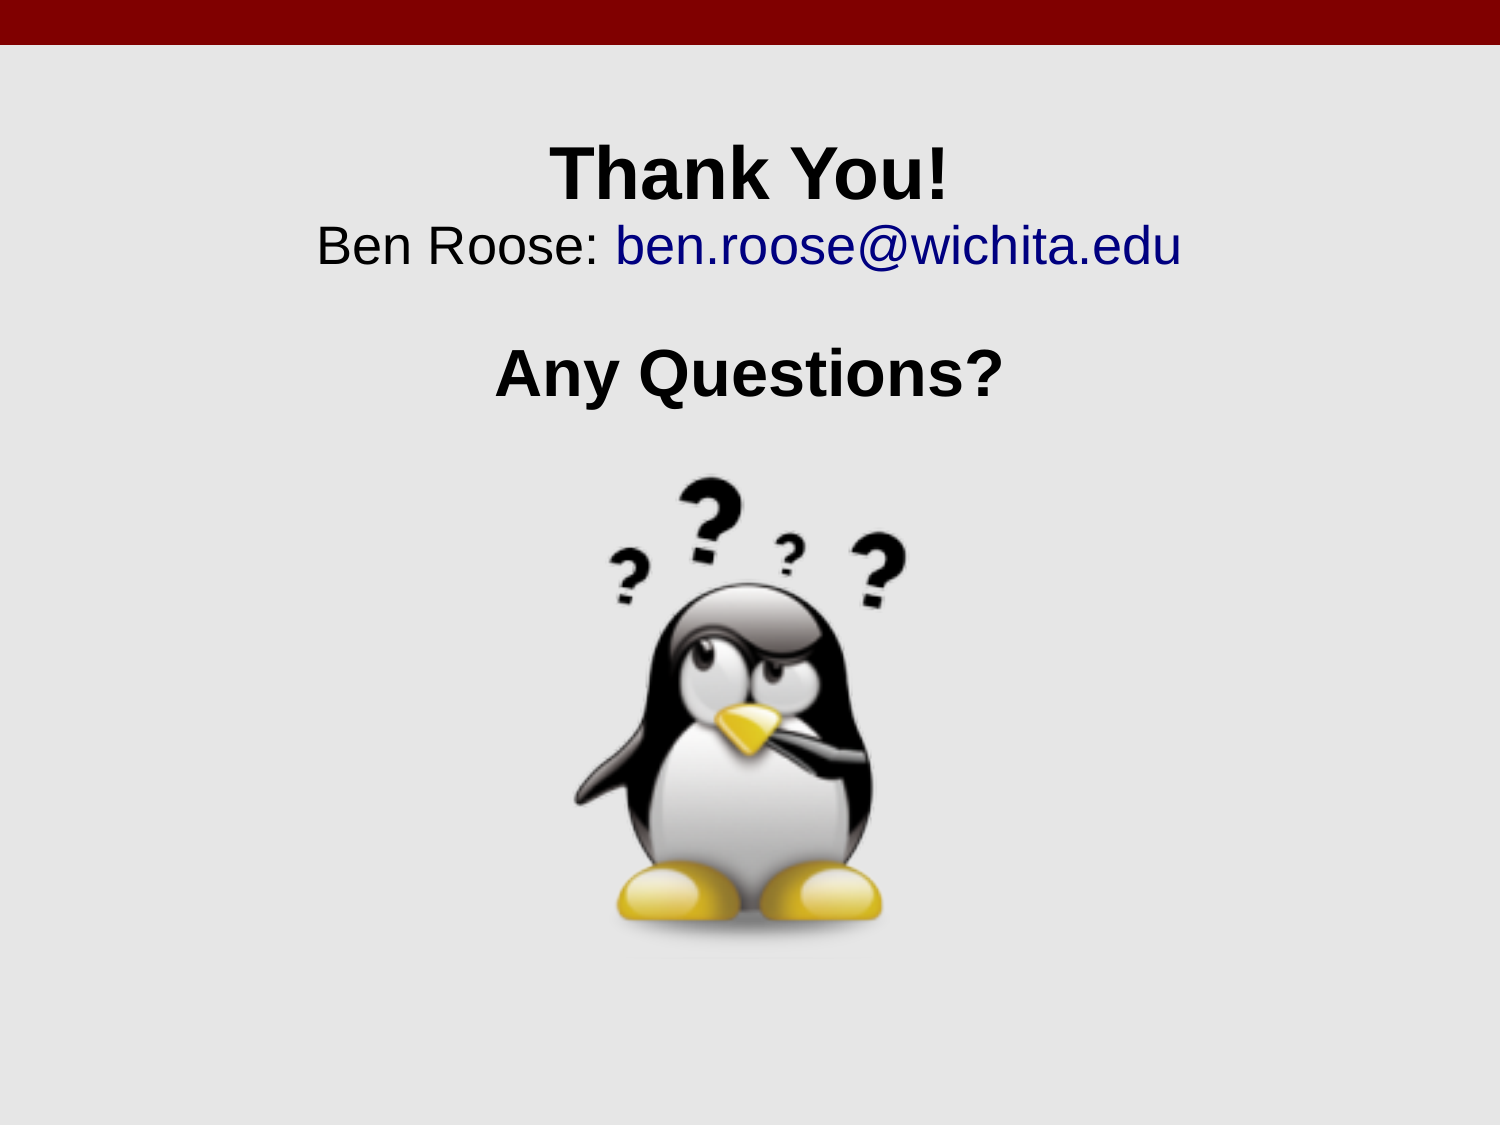

# Thank You! Ben Roose: ben.roose@wichita.edu Any Questions?